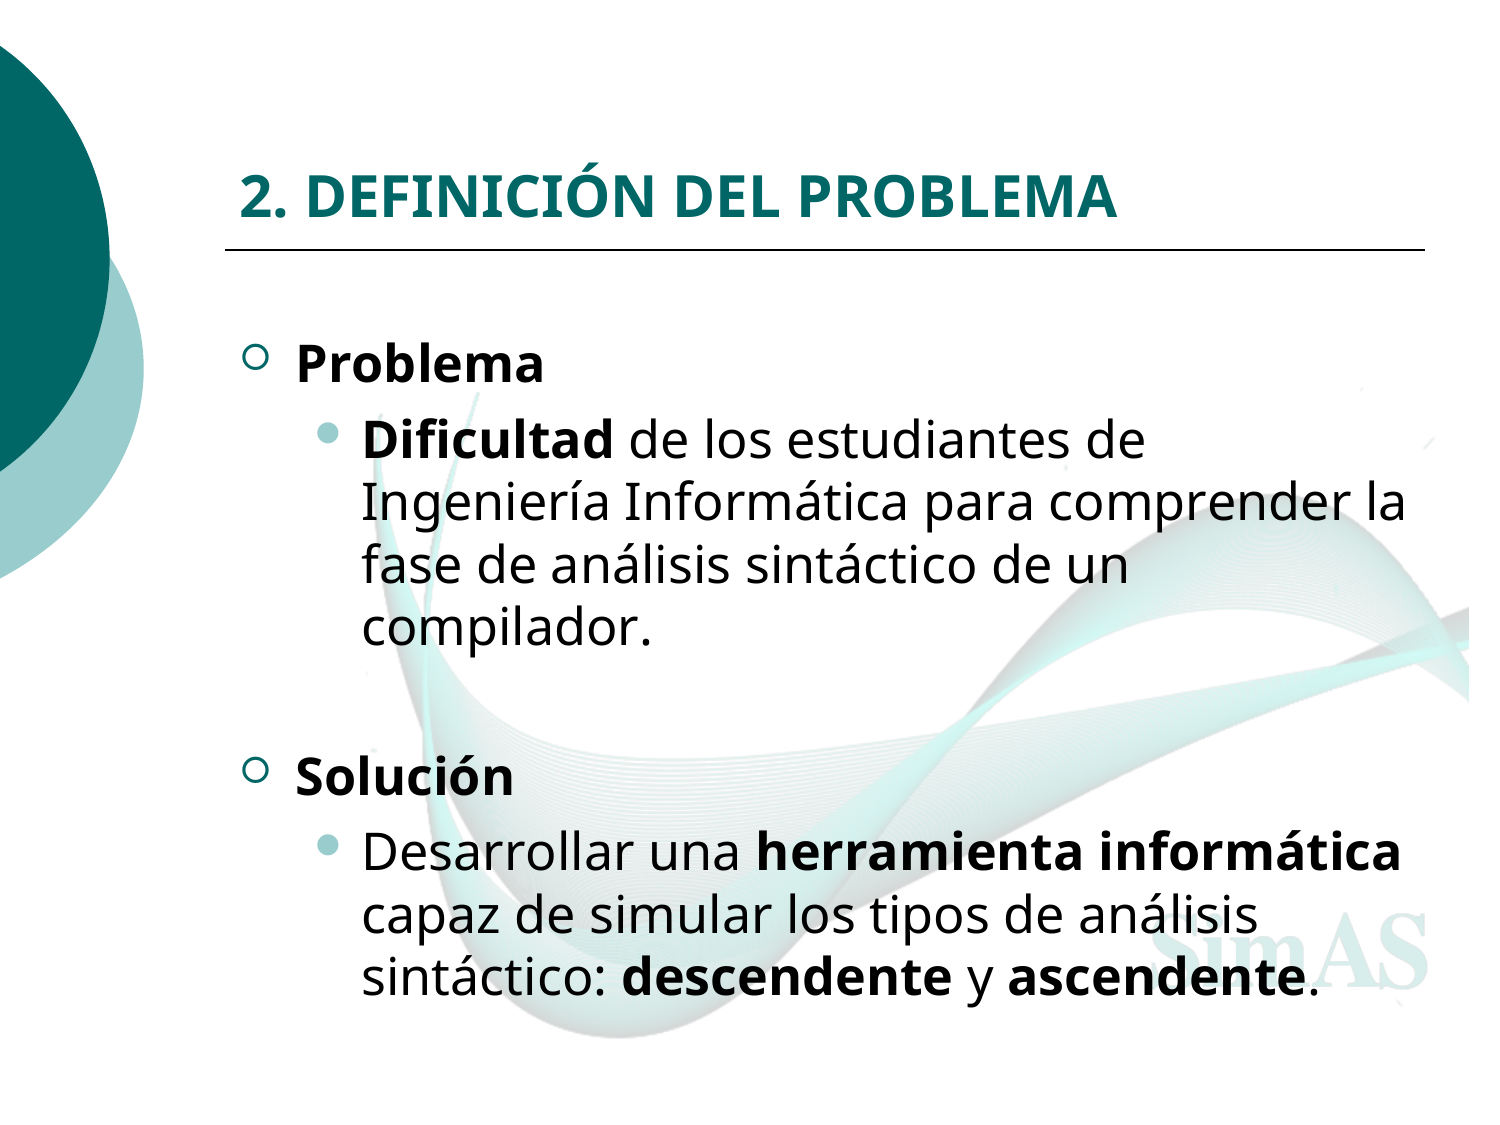

# 2. DEFINICIÓN DEL PROBLEMA
Problema
Dificultad de los estudiantes de Ingeniería Informática para comprender la fase de análisis sintáctico de un compilador.
Solución
Desarrollar una herramienta informática capaz de simular los tipos de análisis sintáctico: descendente y ascendente.